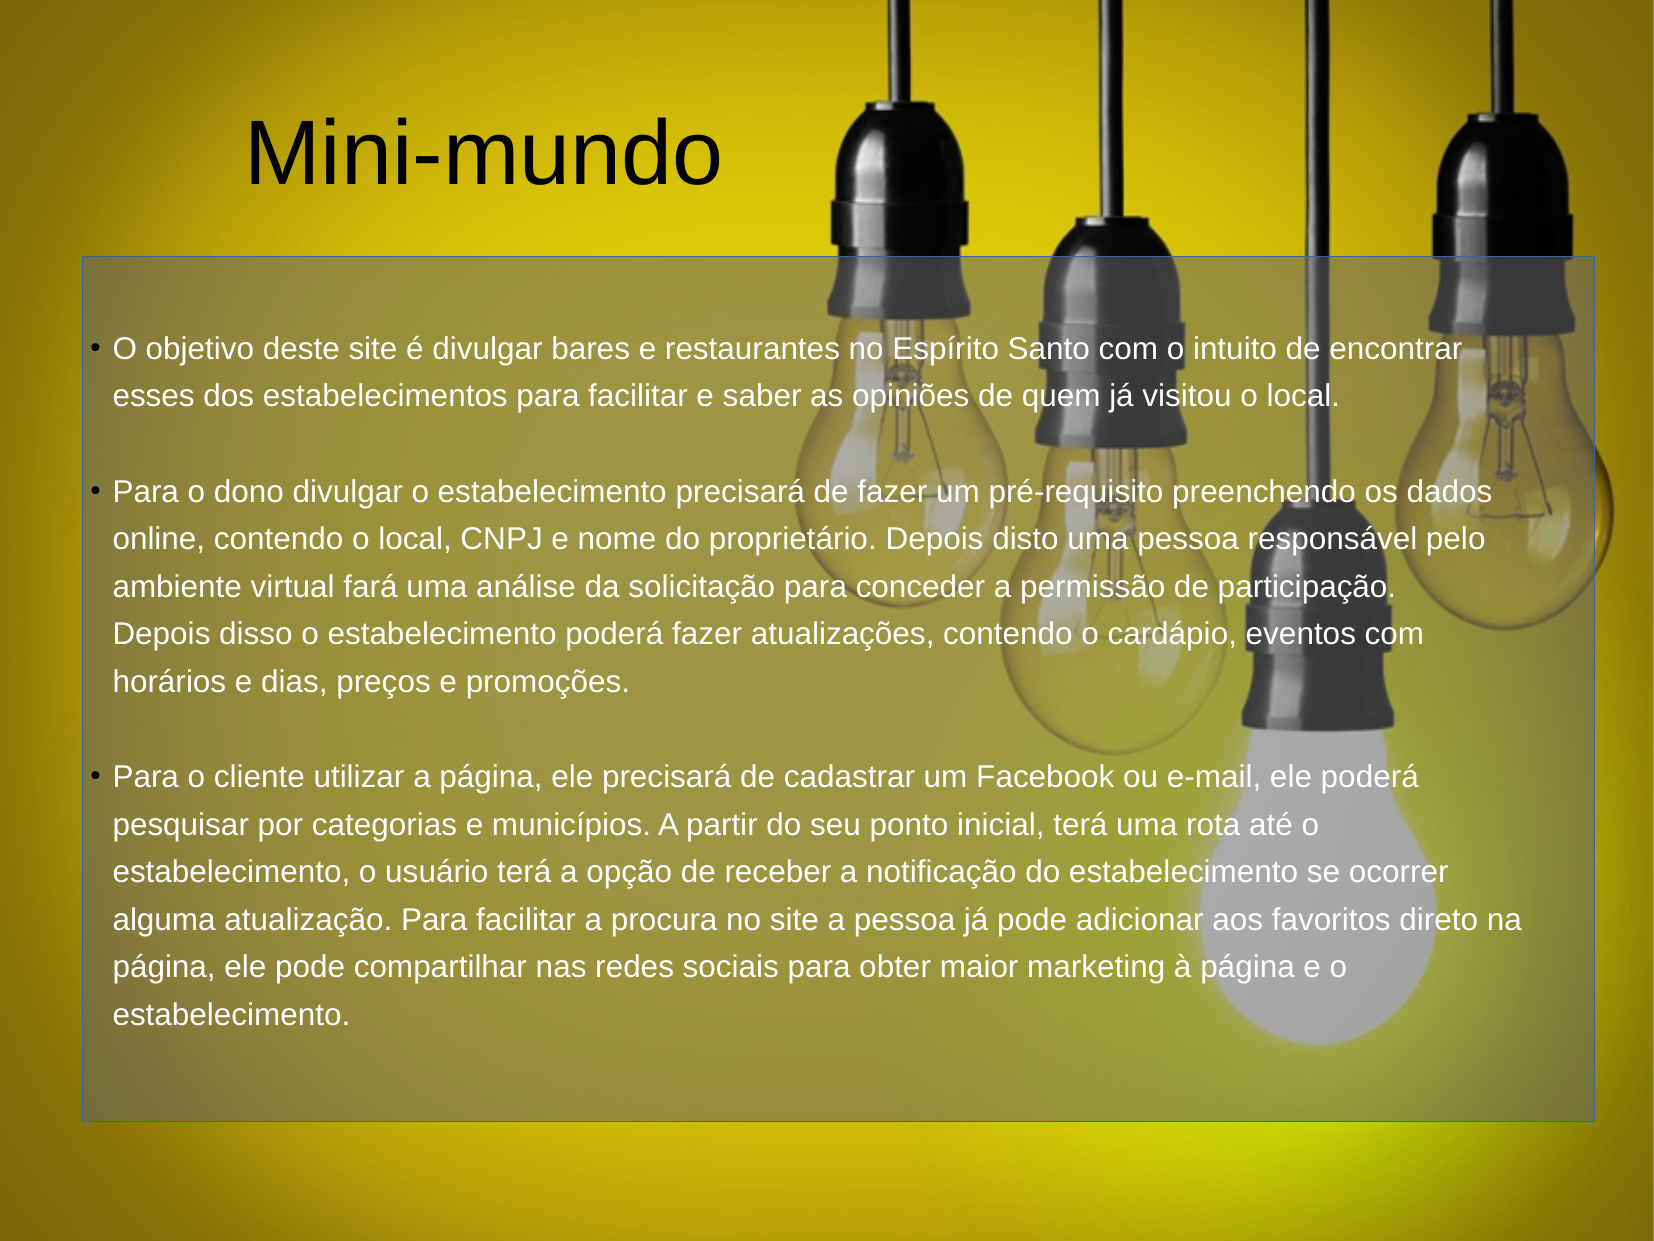

# Mini-mundo
O objetivo deste site é divulgar bares e restaurantes no Espírito Santo com o intuito de encontrar
esses dos estabelecimentos para facilitar e saber as opiniões de quem já visitou o local.
Para o dono divulgar o estabelecimento precisará de fazer um pré-requisito preenchendo os dados
online, contendo o local, CNPJ e nome do proprietário. Depois disto uma pessoa responsável pelo
ambiente virtual fará uma análise da solicitação para conceder a permissão de participação.
Depois disso o estabelecimento poderá fazer atualizações, contendo o cardápio, eventos com
horários e dias, preços e promoções.
Para o cliente utilizar a página, ele precisará de cadastrar um Facebook ou e-mail, ele poderá
pesquisar por categorias e municípios. A partir do seu ponto inicial, terá uma rota até o
estabelecimento, o usuário terá a opção de receber a notificação do estabelecimento se ocorrer
alguma atualização. Para facilitar a procura no site a pessoa já pode adicionar aos favoritos direto na
página, ele pode compartilhar nas redes sociais para obter maior marketing à página e o
estabelecimento.